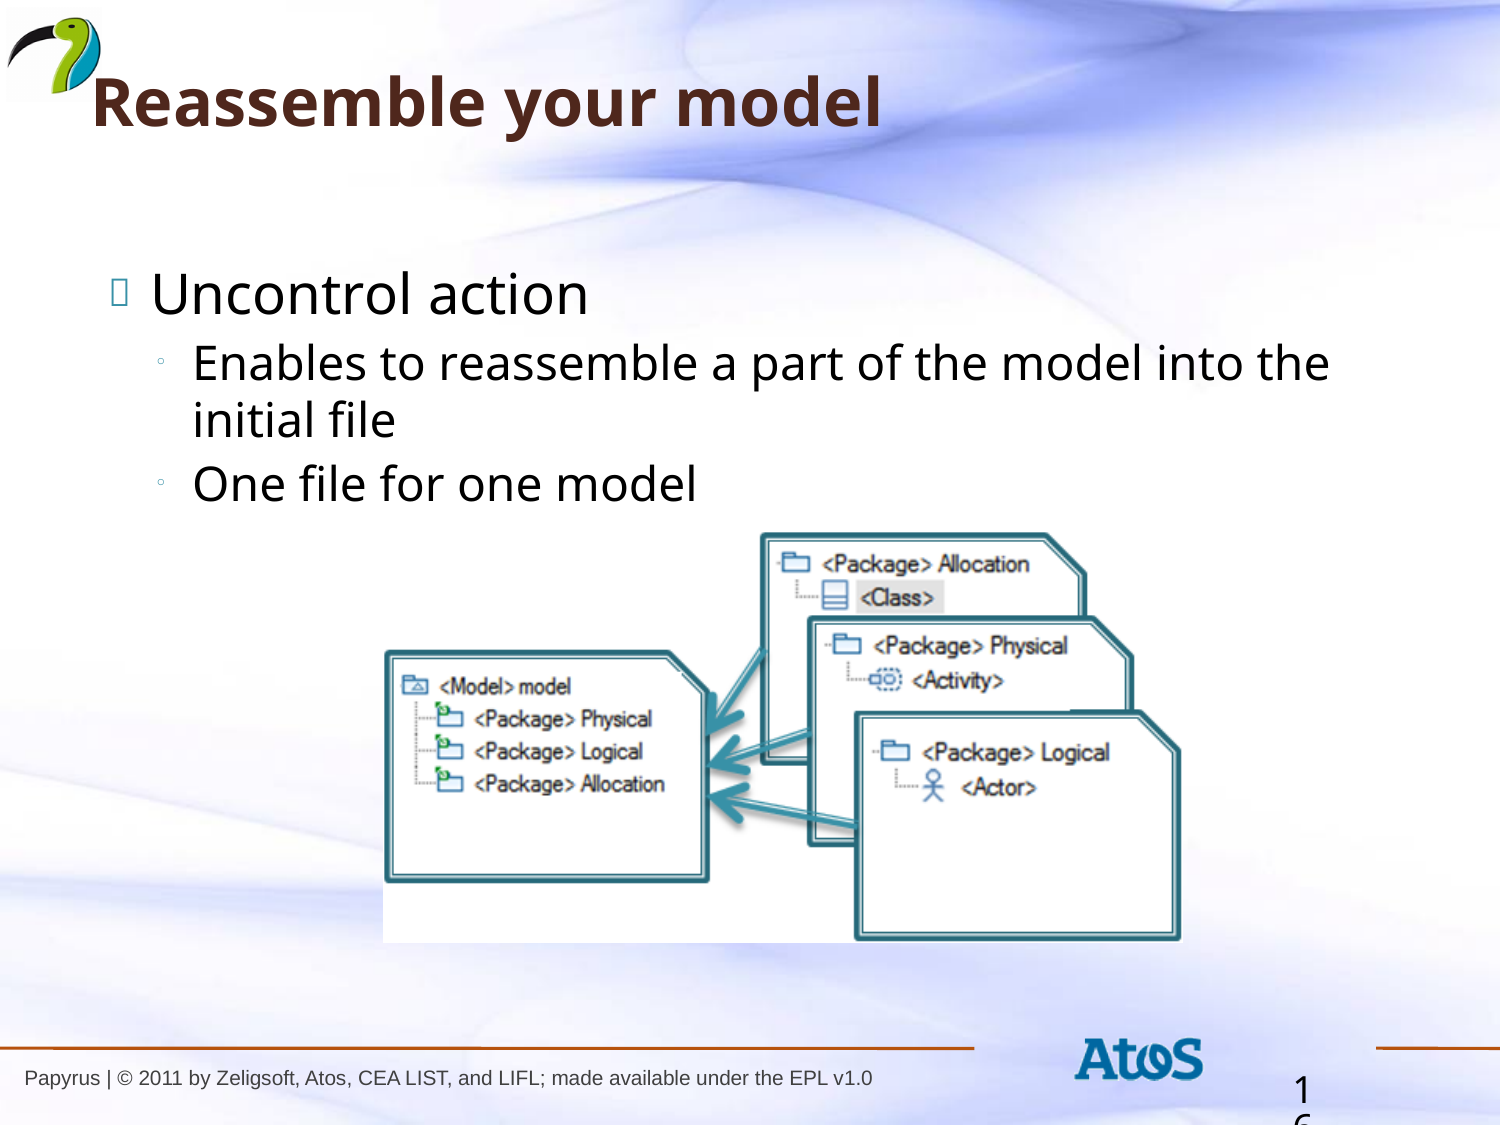

Reassemble your model
# Uncontrol action
Enables to reassemble a part of the model into the initial file
One file for one model